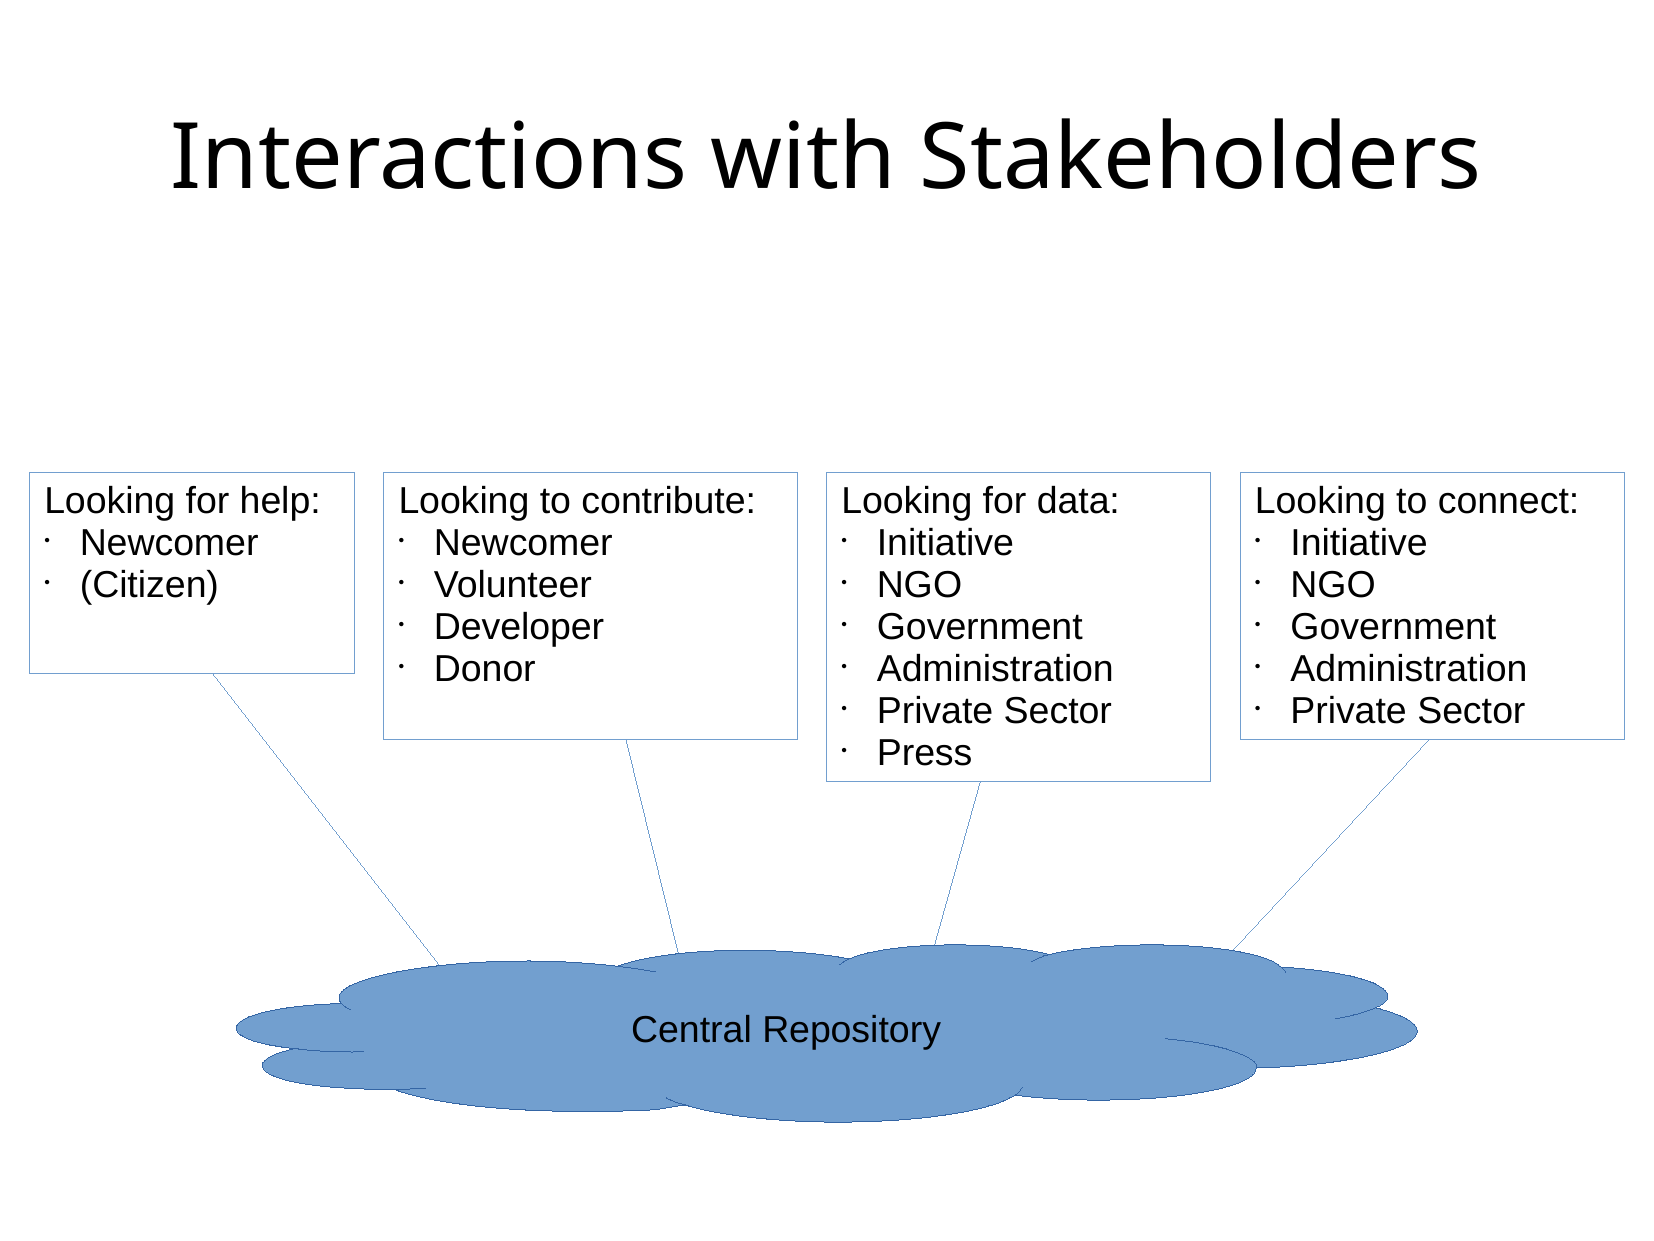

# Interactions with Stakeholders
Looking for help:
Newcomer
(Citizen)
Looking to contribute:
Newcomer
Volunteer
Developer
Donor
Looking for data:
Initiative
NGO
Government
Administration
Private Sector
Press
Looking to connect:
Initiative
NGO
Government
Administration
Private Sector
Central Repository